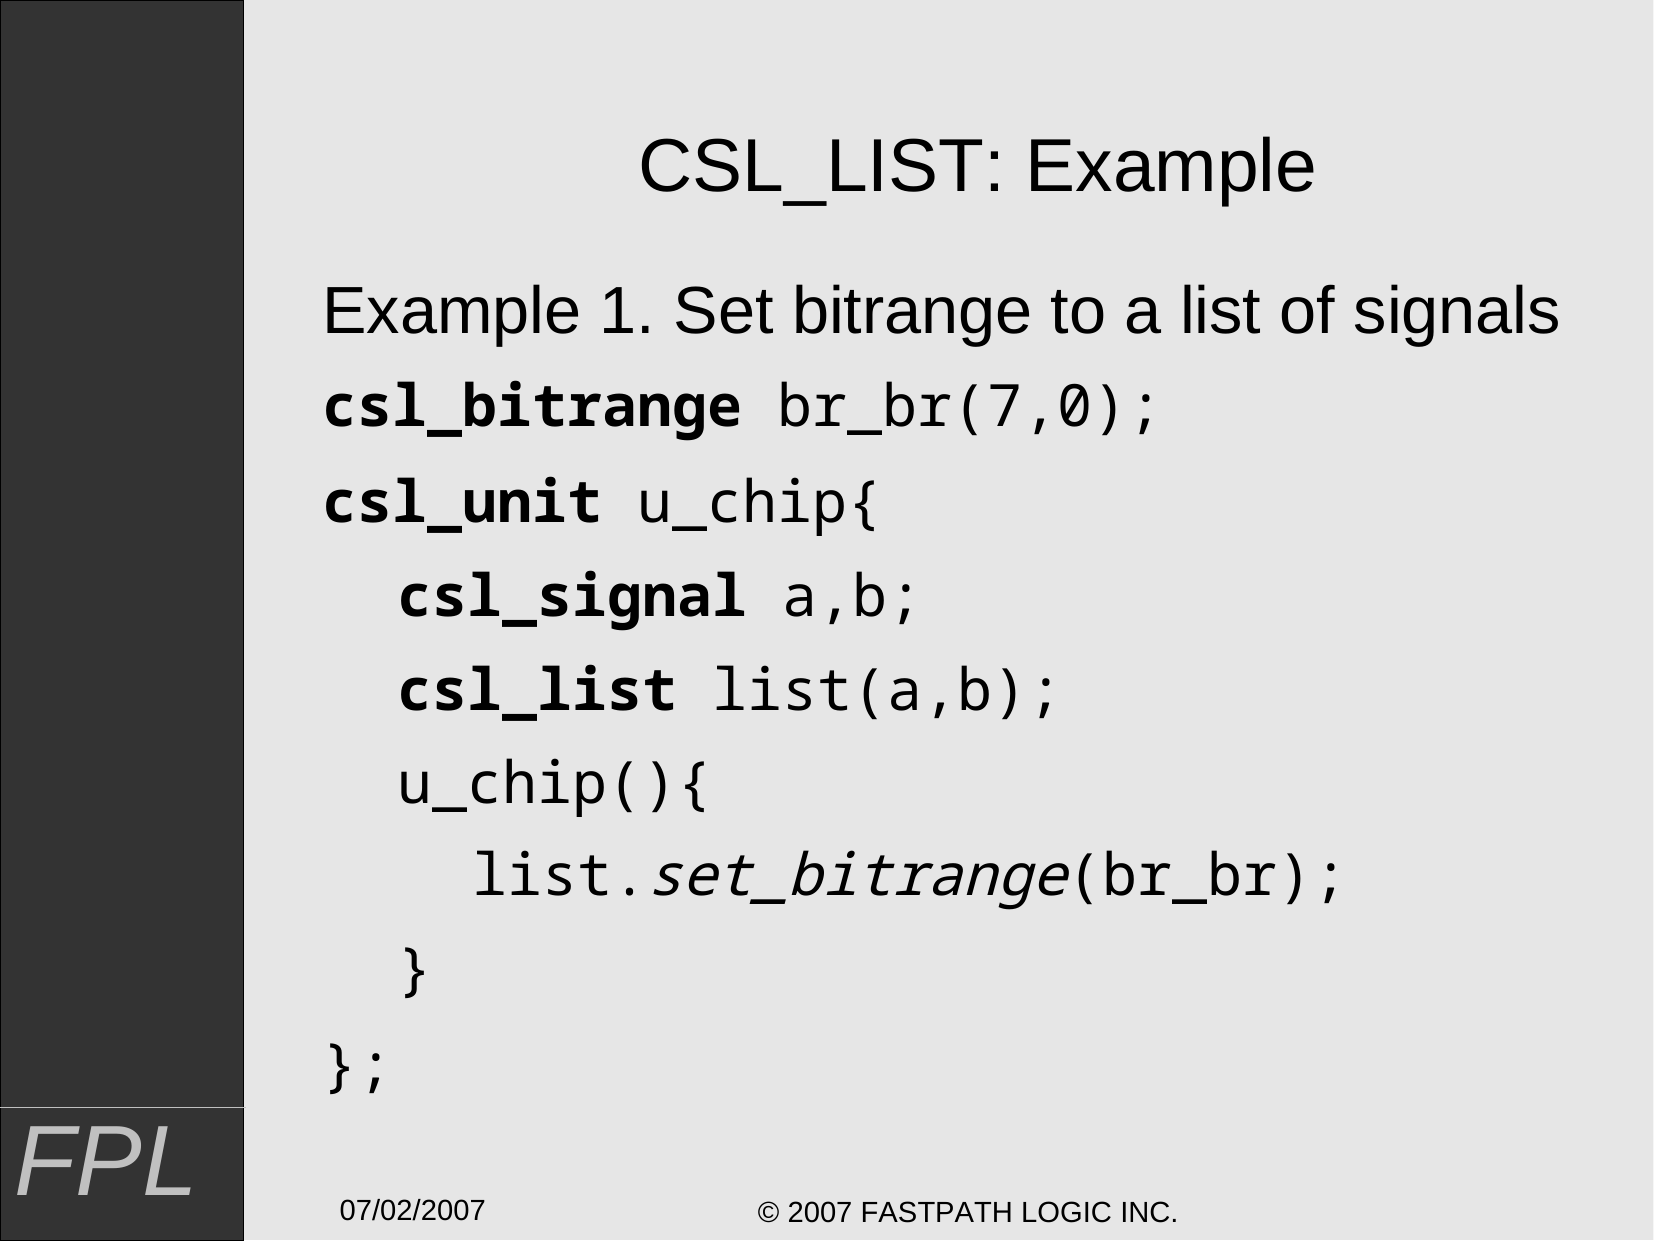

# CSL_LIST: Example
Example 1. Set bitrange to a list of signals
csl_bitrange br_br(7,0);
csl_unit u_chip{
csl_signal a,b;
csl_list list(a,b);
u_chip(){
list.set_bitrange(br_br);
}
};
07/02/2007
© 2007 FASTPATH LOGIC INC.